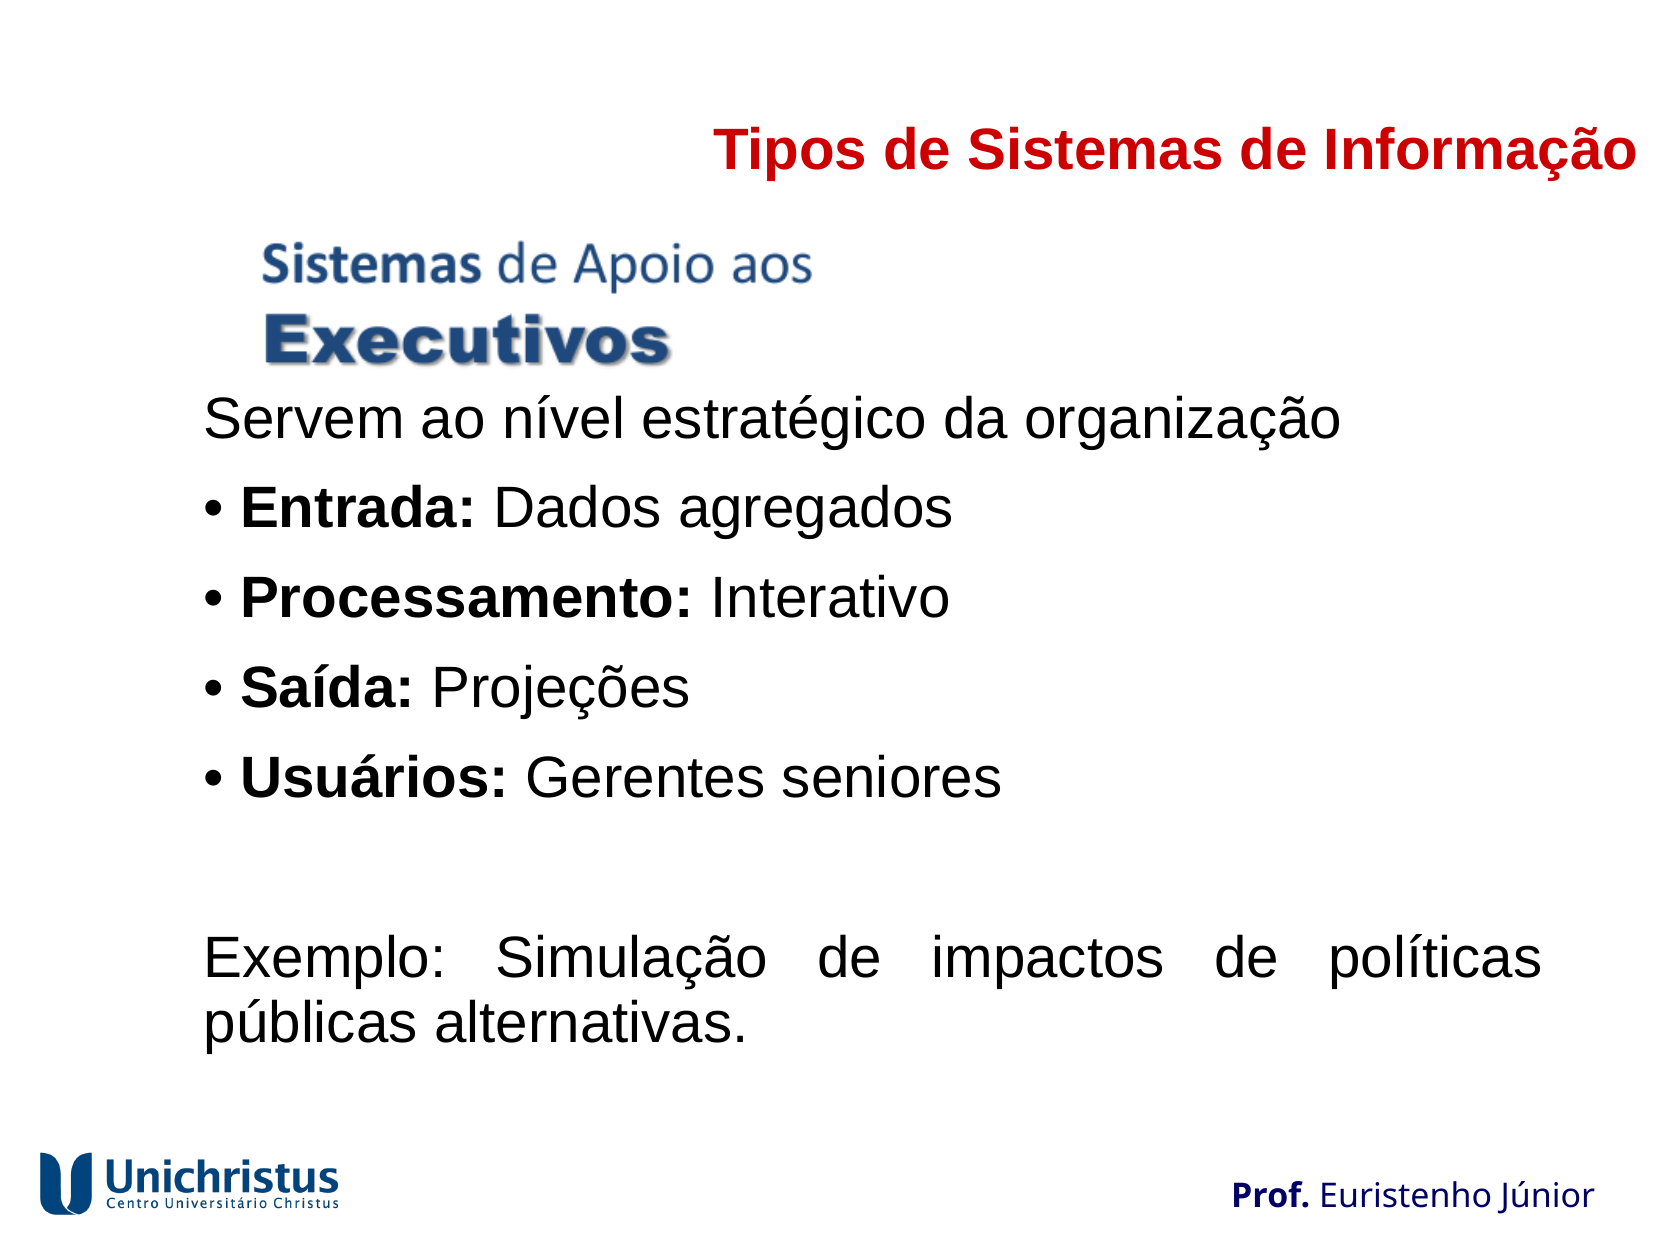

Tipos de Sistemas de Informação
Servem ao nível estratégico da organização
• Entrada: Dados agregados
• Processamento: Interativo
• Saída: Projeções
• Usuários: Gerentes seniores
Exemplo: Simulação de impactos de políticas públicas alternativas.
Prof. Euristenho Júnior